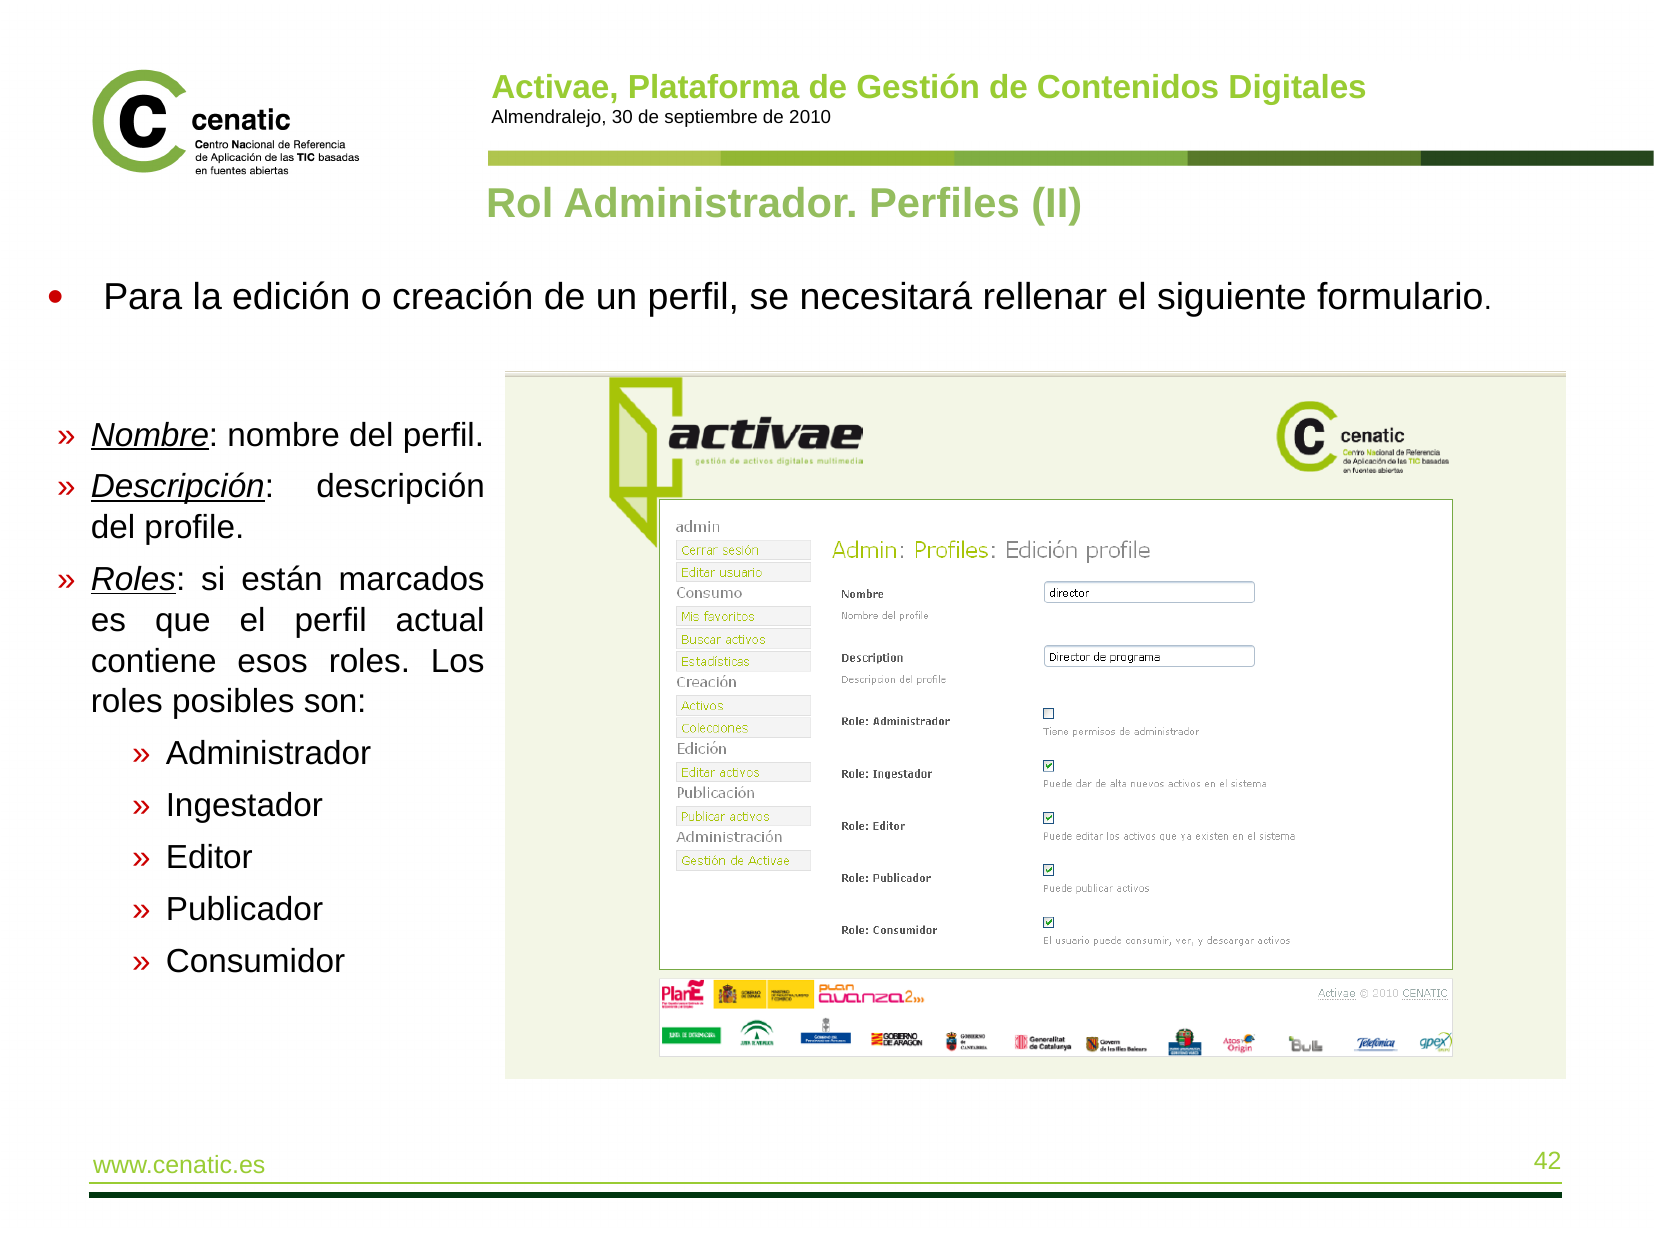

# Rol Administrador. Perfiles (II)
Para la edición o creación de un perfil, se necesitará rellenar el siguiente formulario.
Nombre: nombre del perfil.
Descripción: descripción del profile.
Roles: si están marcados es que el perfil actual contiene esos roles. Los roles posibles son:
Administrador
Ingestador
Editor
Publicador
Consumidor
42
www.cenatic.es